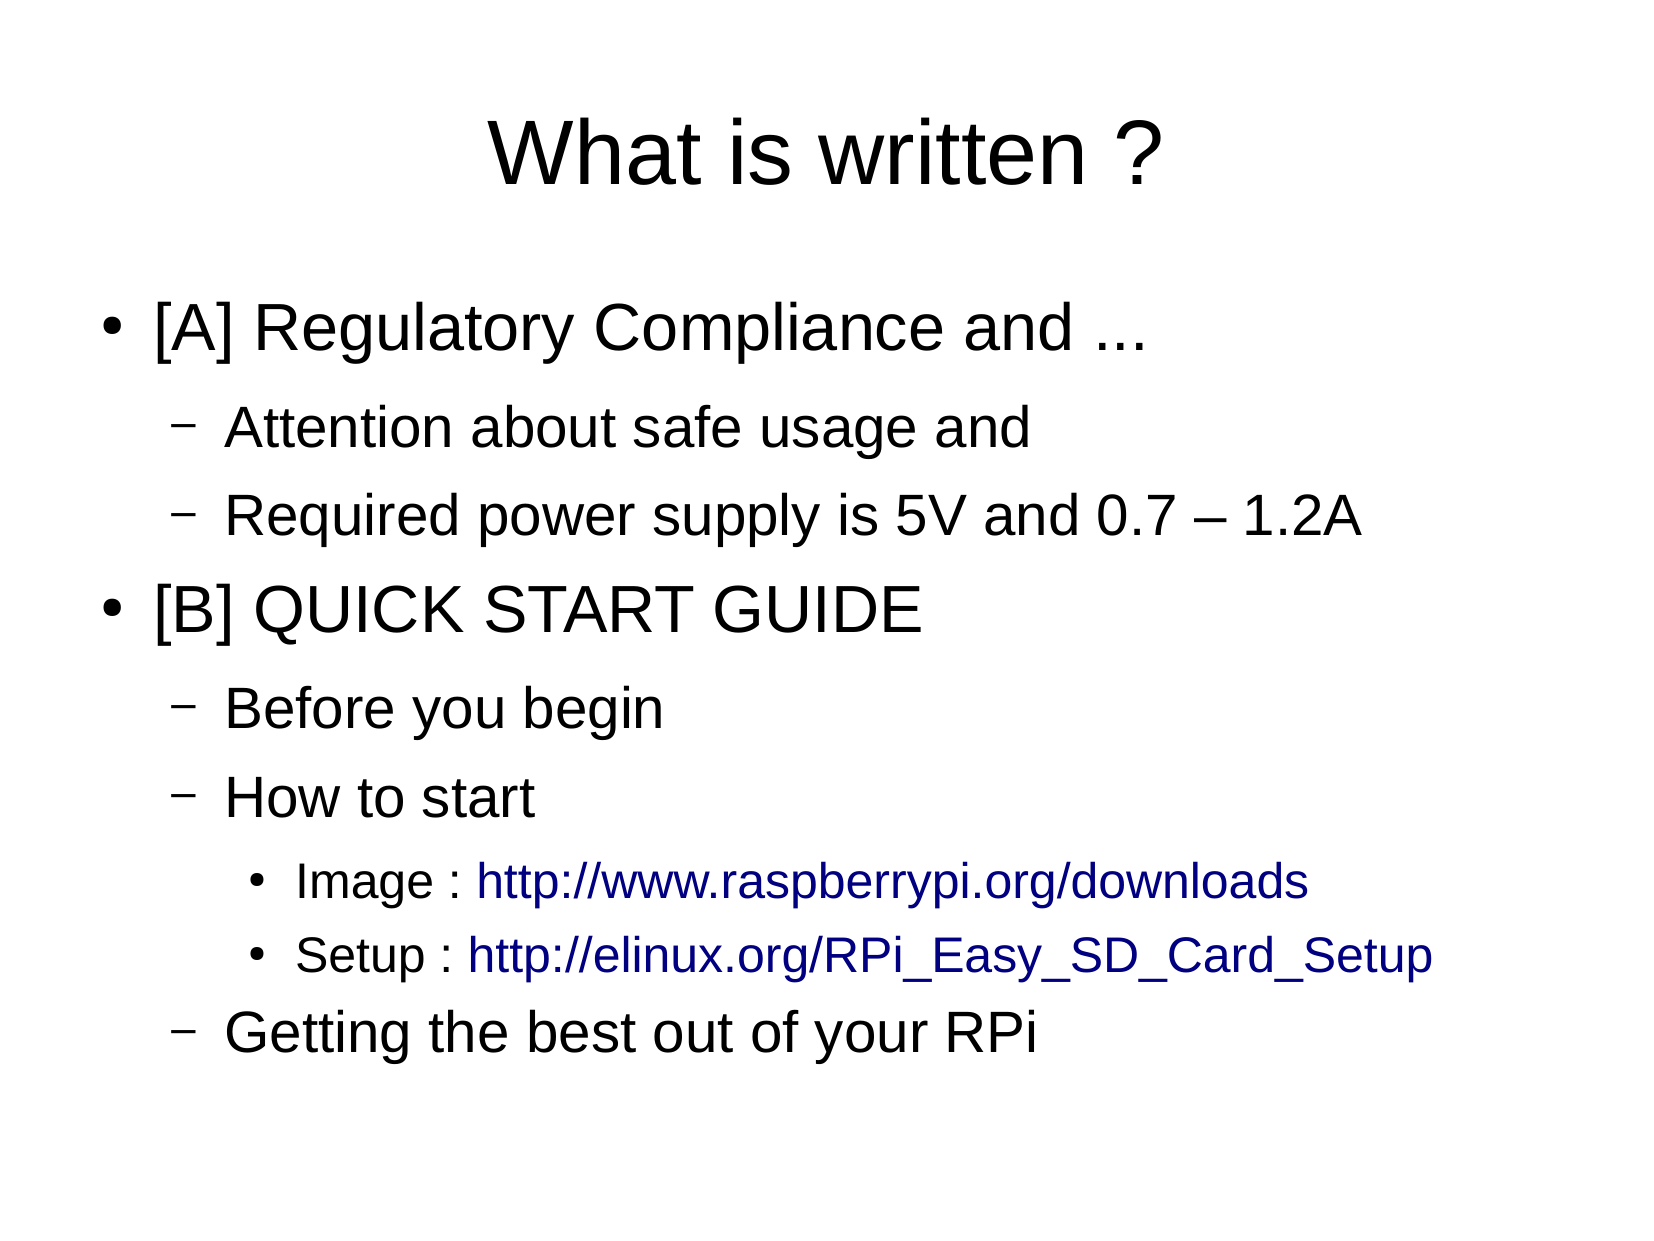

# What is written ?
[A] Regulatory Compliance and ...
Attention about safe usage and
Required power supply is 5V and 0.7 – 1.2A
[B] QUICK START GUIDE
Before you begin
How to start
Image : http://www.raspberrypi.org/downloads
Setup : http://elinux.org/RPi_Easy_SD_Card_Setup
Getting the best out of your RPi